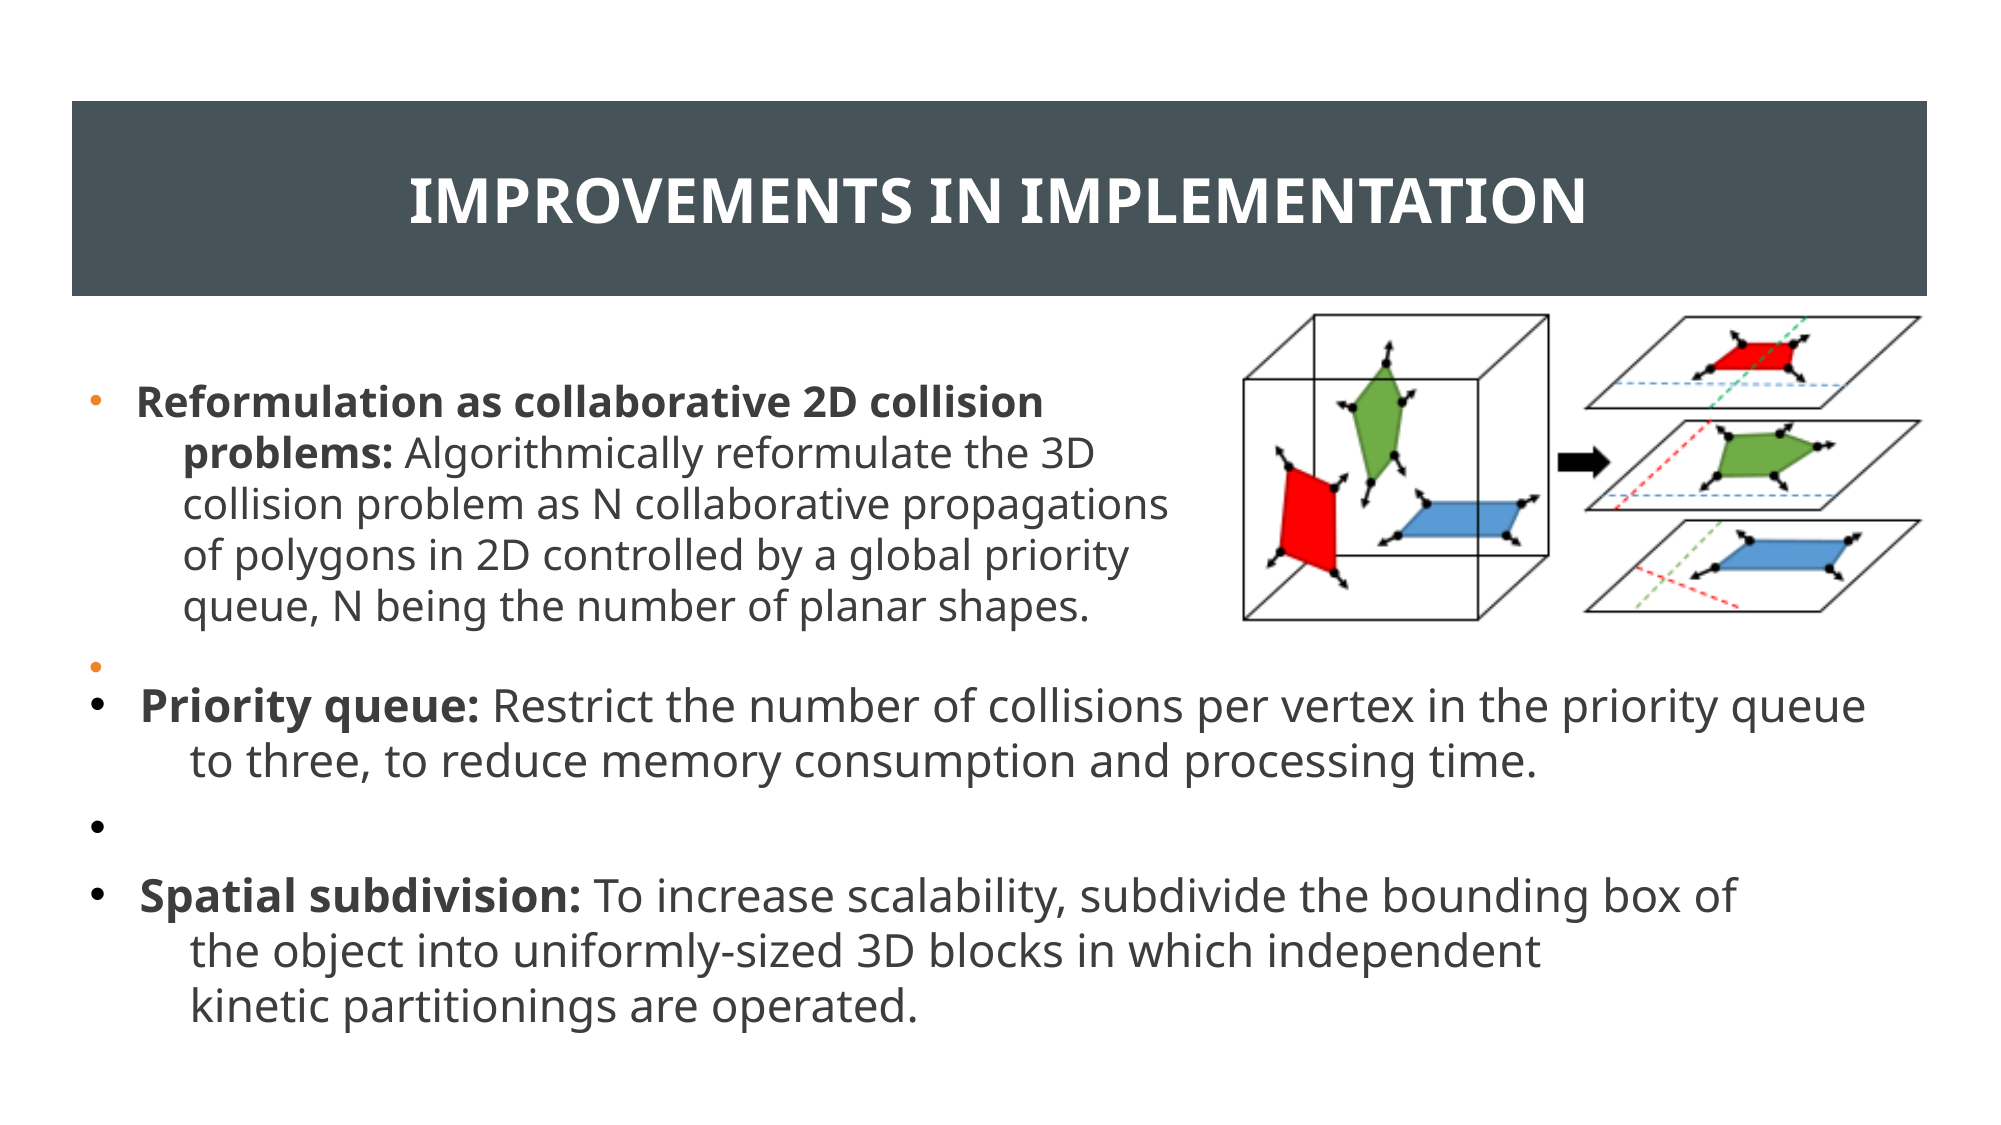

# IMPROVEMENTS IN IMPLEMENTATION
Reformulation as collaborative 2D collision problems: Algorithmically reformulate the 3D collision problem as N collaborative propagations of polygons in 2D controlled by a global priority queue, N being the number of planar shapes.
Priority queue: Restrict the number of collisions per vertex in the priority queue to three, to reduce memory consumption and processing time.
Spatial subdivision: To increase scalability, subdivide the bounding box of the object into uniformly-sized 3D blocks in which independent kinetic partitionings are operated.